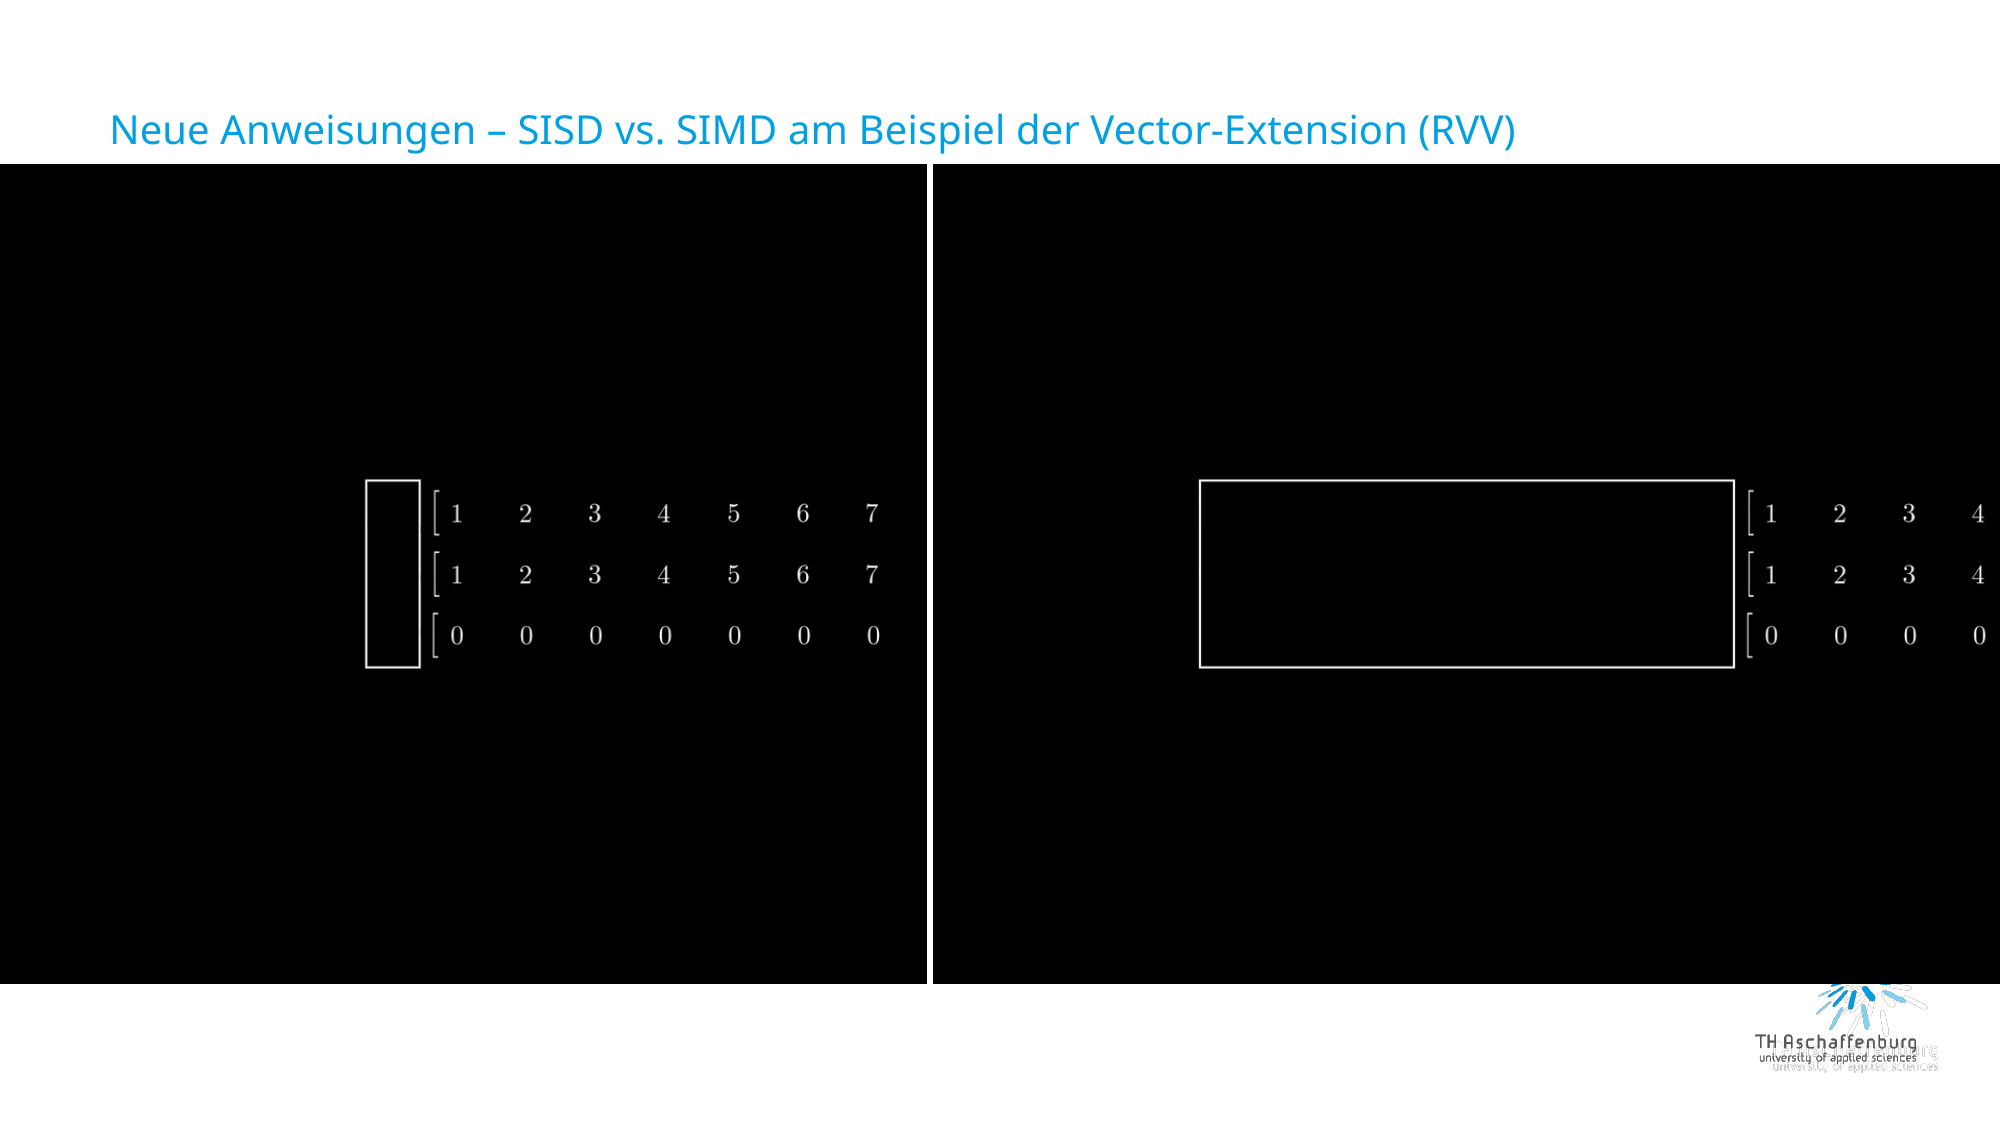

# Neue Anweisungen – SISD vs. SIMD am Beispiel der Vector-Extension (RVV)